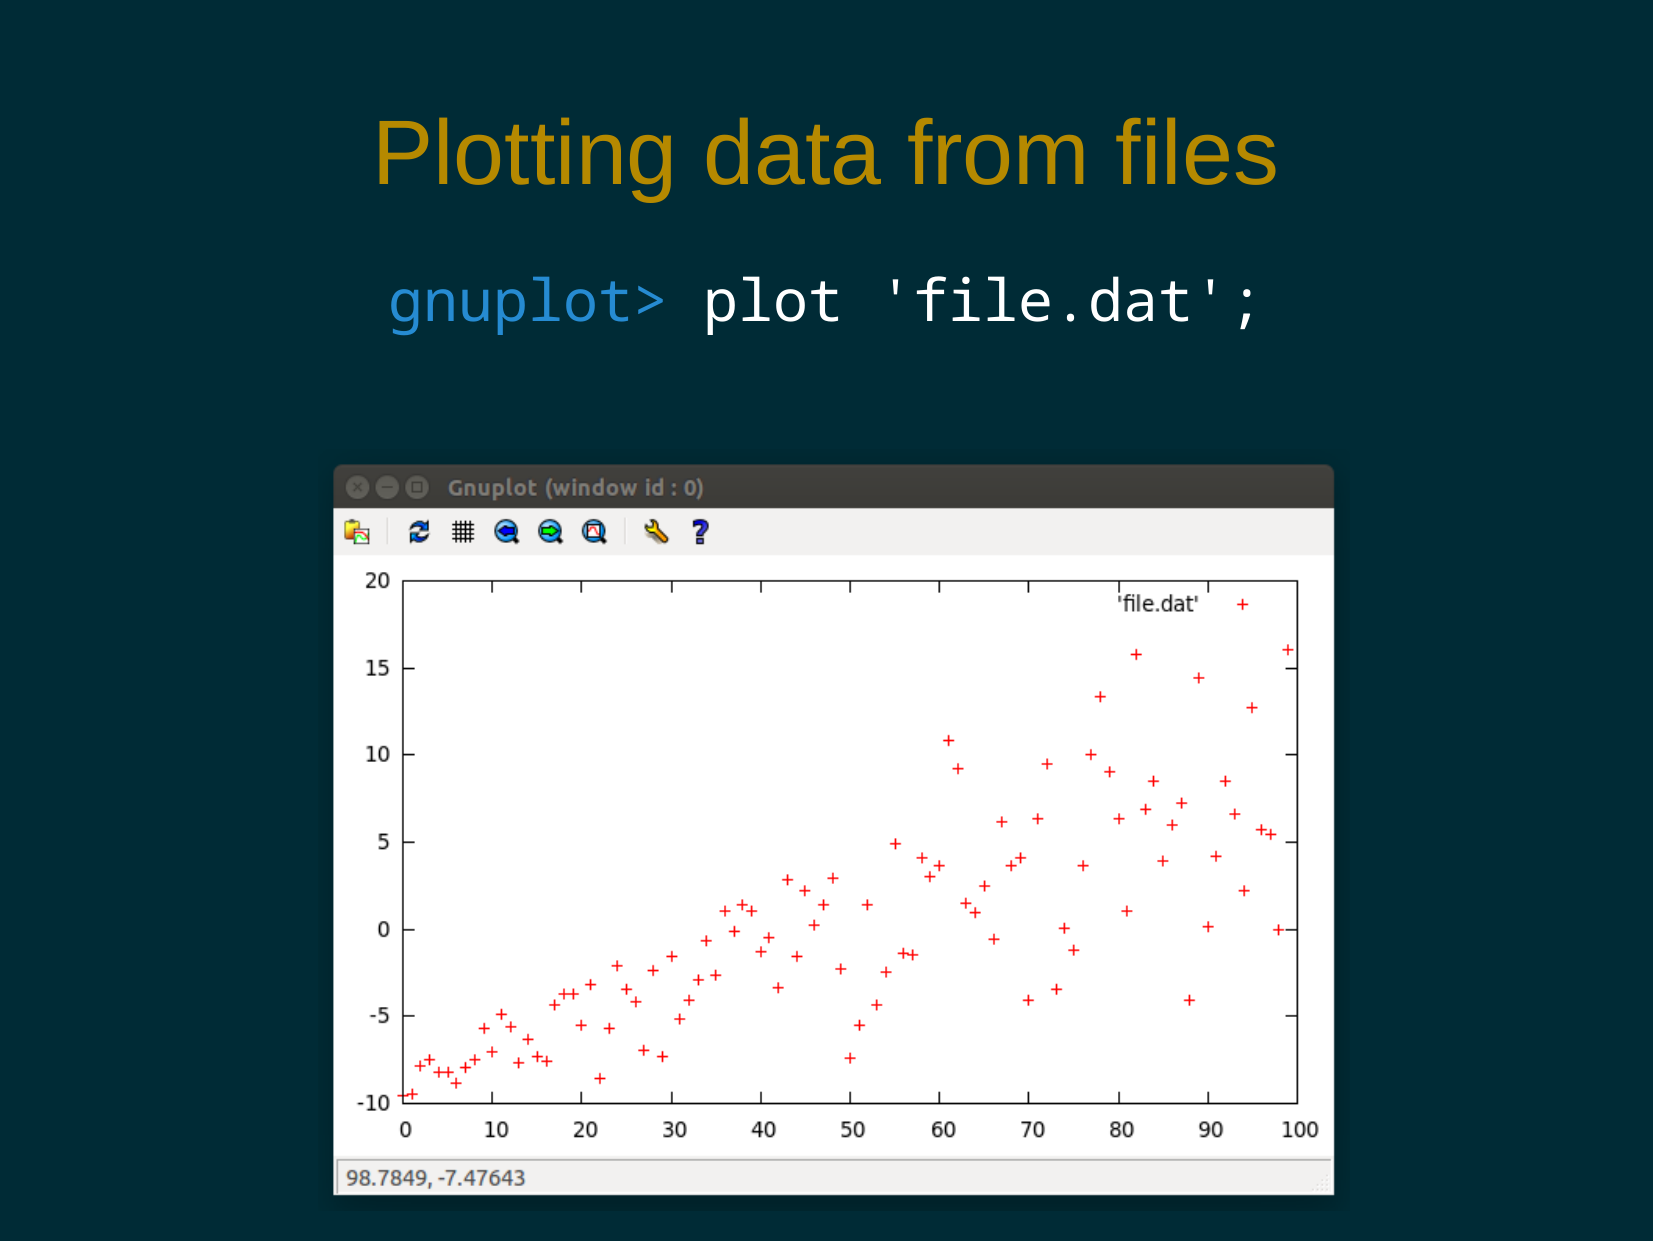

# Plotting data from files
gnuplot> plot 'file.dat';